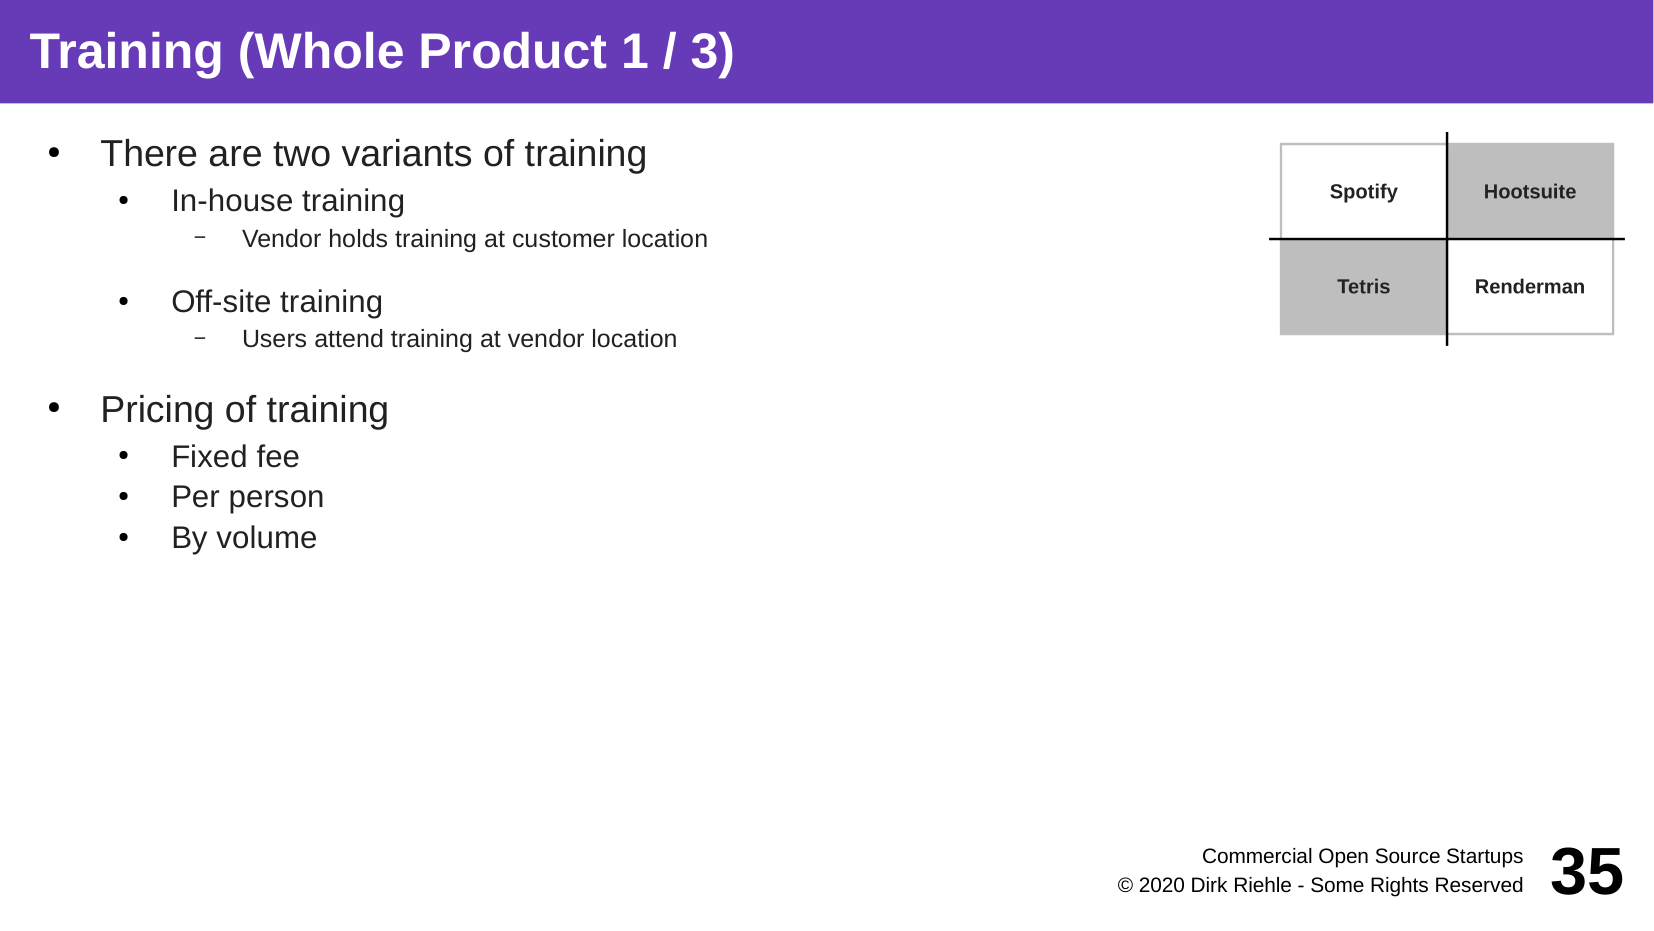

# Training (Whole Product 1 / 3)
There are two variants of training
In-house training
Vendor holds training at customer location
Off-site training
Users attend training at vendor location
Pricing of training
Fixed fee
Per person
By volume
Commercial Open Source Startups
35
© 2020 Dirk Riehle - Some Rights Reserved